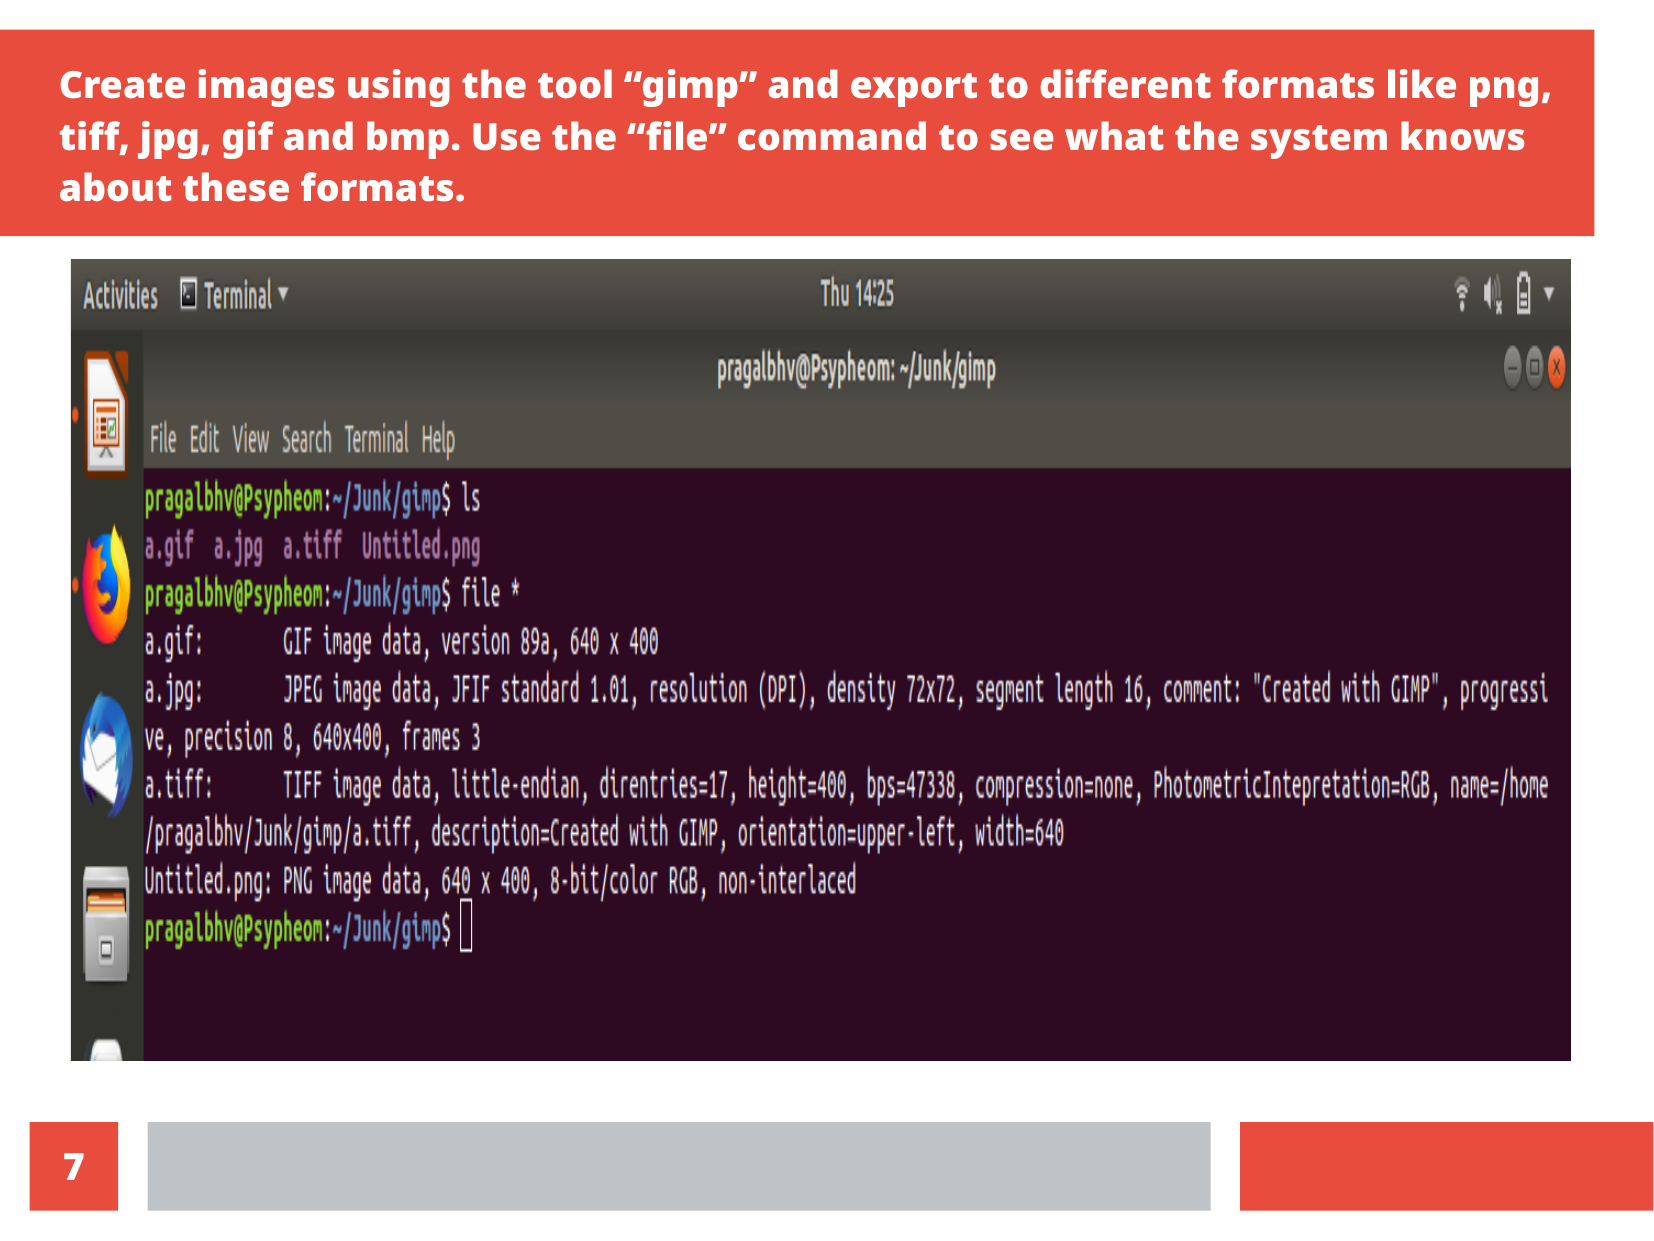

# Create images using the tool “gimp” and export to different formats like png, tiff, jpg, gif and bmp. Use the “file” command to see what the system knows about these formats.
7